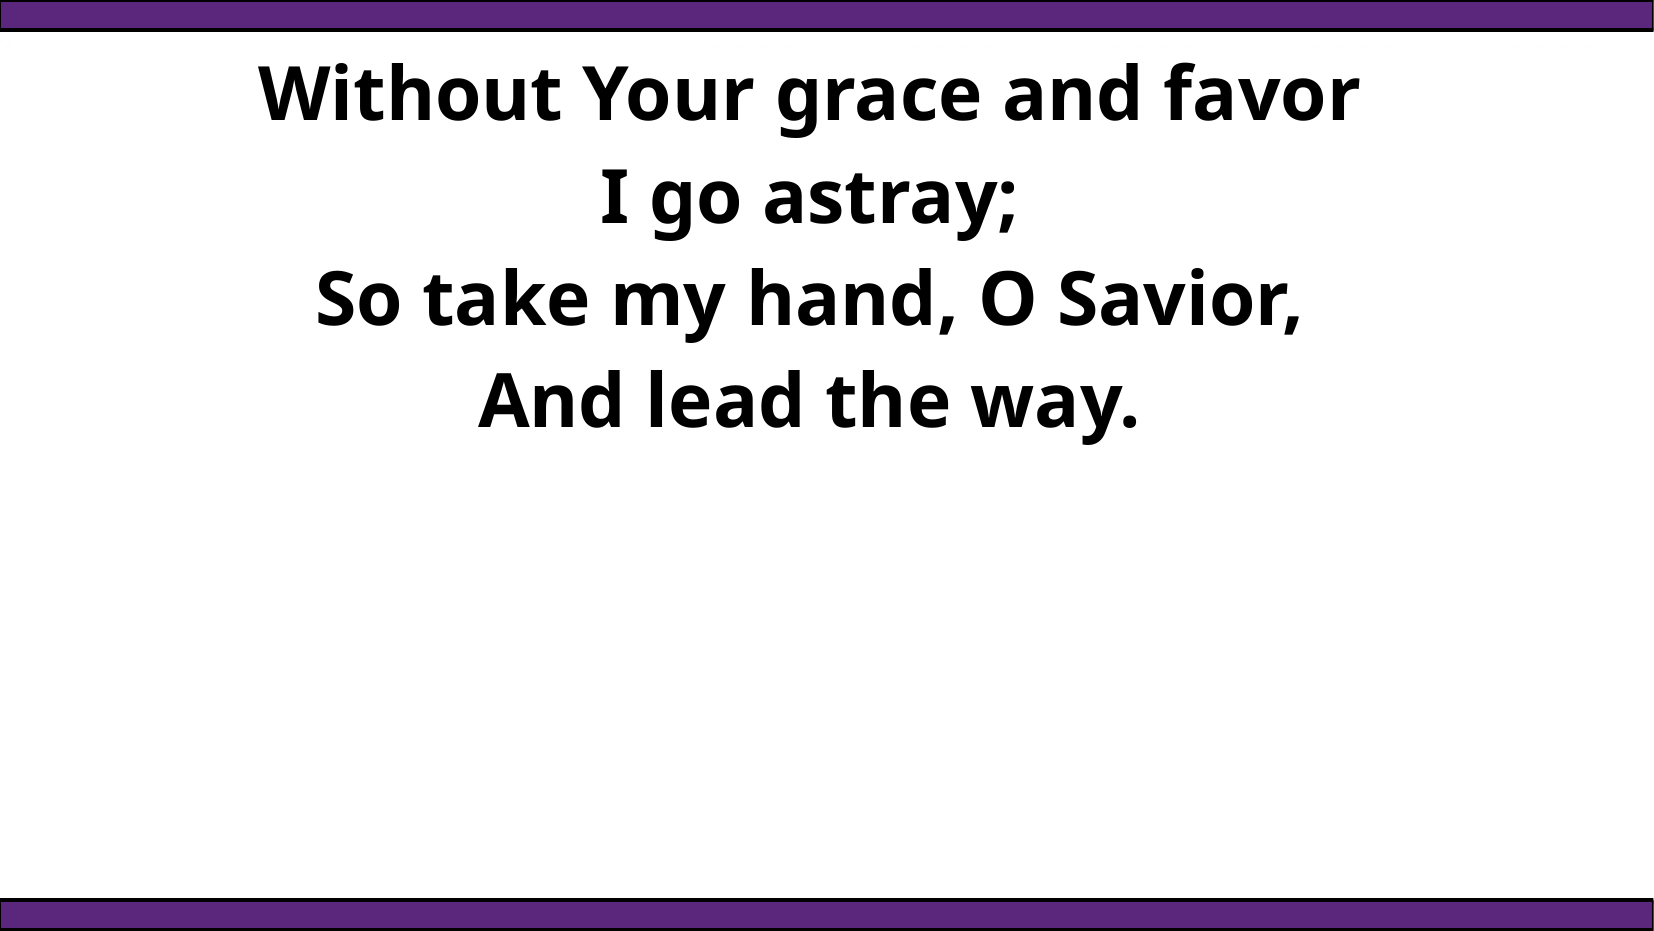

Without Your grace and favor
I go astray;
So take my hand, O Savior,
And lead the way.